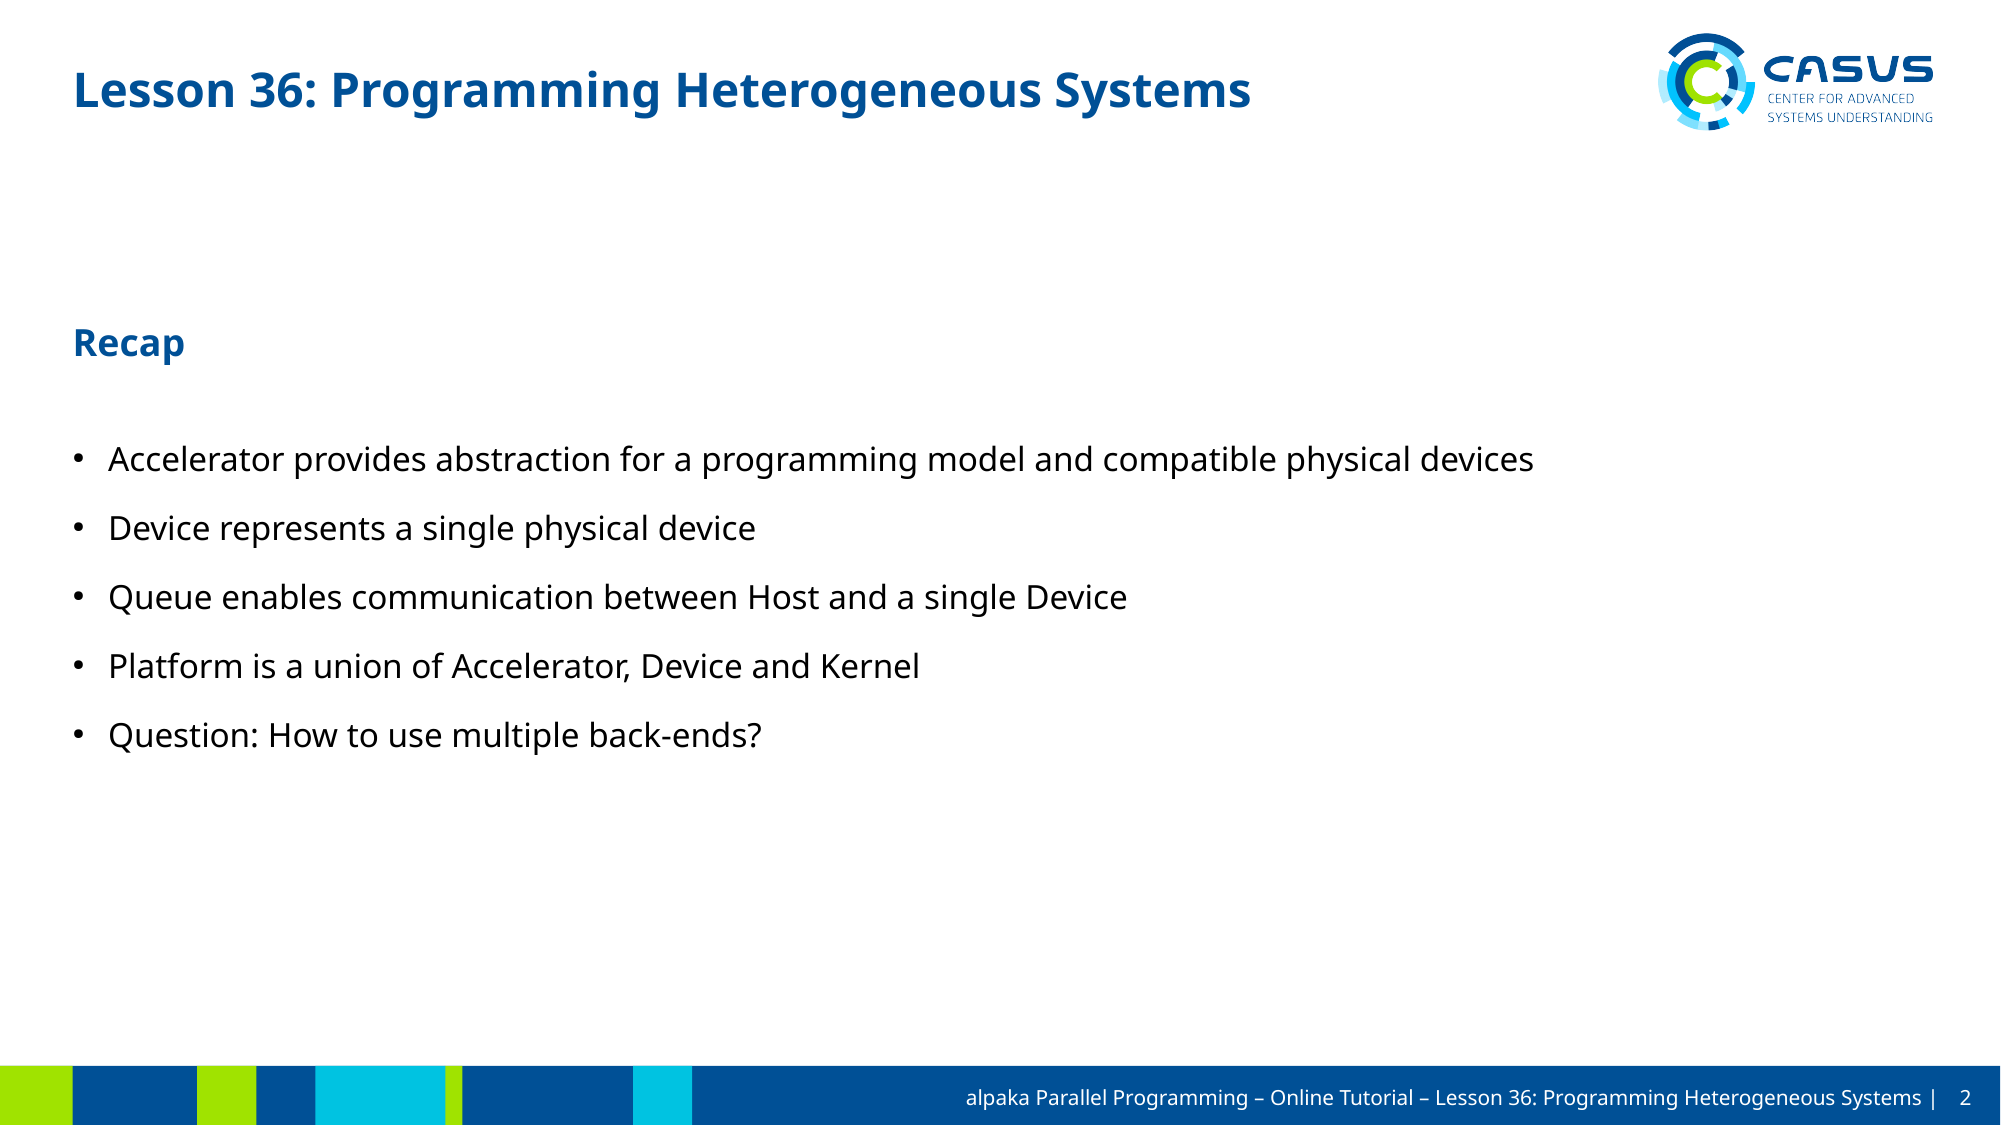

# Lesson 36: Programming Heterogeneous Systems
Recap
Accelerator provides abstraction for a programming model and compatible physical devices
Device represents a single physical device
Queue enables communication between Host and a single Device
Platform is a union of Accelerator, Device and Kernel
Question: How to use multiple back-ends?
alpaka Parallel Programming – Online Tutorial – Lesson 36: Programming Heterogeneous Systems
2